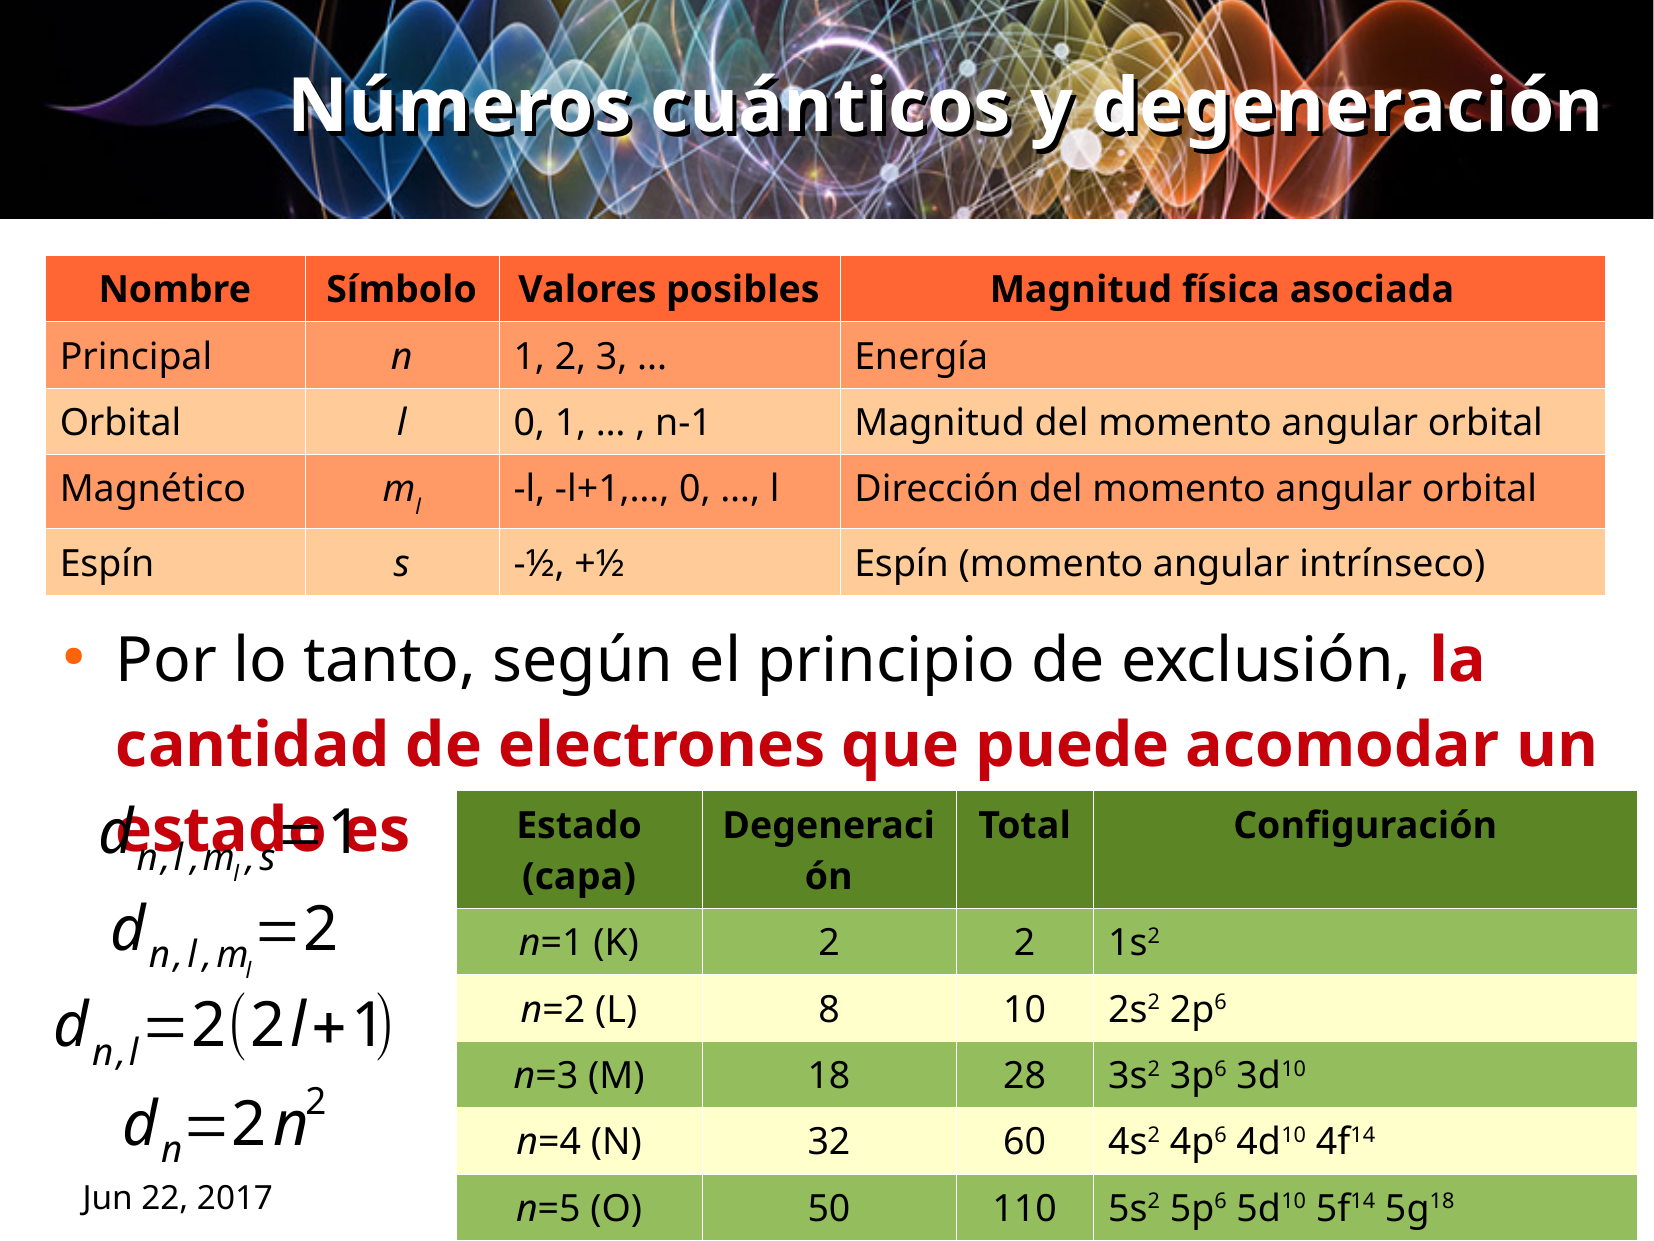

# Números cuánticos y degeneración
| Nombre | Símbolo | Valores posibles | Magnitud física asociada |
| --- | --- | --- | --- |
| Principal | n | 1, 2, 3, ... | Energía |
| Orbital | l | 0, 1, … , n-1 | Magnitud del momento angular orbital |
| Magnético | ml | -l, -l+1,…, 0, …, l | Dirección del momento angular orbital |
| Espín | s | -½, +½ | Espín (momento angular intrínseco) |
Por lo tanto, según el principio de exclusión, la cantidad de electrones que puede acomodar un estado es
| Estado (capa) | Degeneración | Total | Configuración |
| --- | --- | --- | --- |
| n=1 (K) | 2 | 2 | 1s2 |
| n=2 (L) | 8 | 10 | 2s2 2p6 |
| n=3 (M) | 18 | 28 | 3s2 3p6 3d10 |
| n=4 (N) | 32 | 60 | 4s2 4p6 4d10 4f14 |
| n=5 (O) | 50 | 110 | 5s2 5p6 5d10 5f14 5g18 |
| n=6 (P) | 72 | 182 | 6s2 6p6 6d10 6f14 6g18 6h22 |
Jun 22, 2017
H. Asorey - Moderna A 2017 - U06C01
15